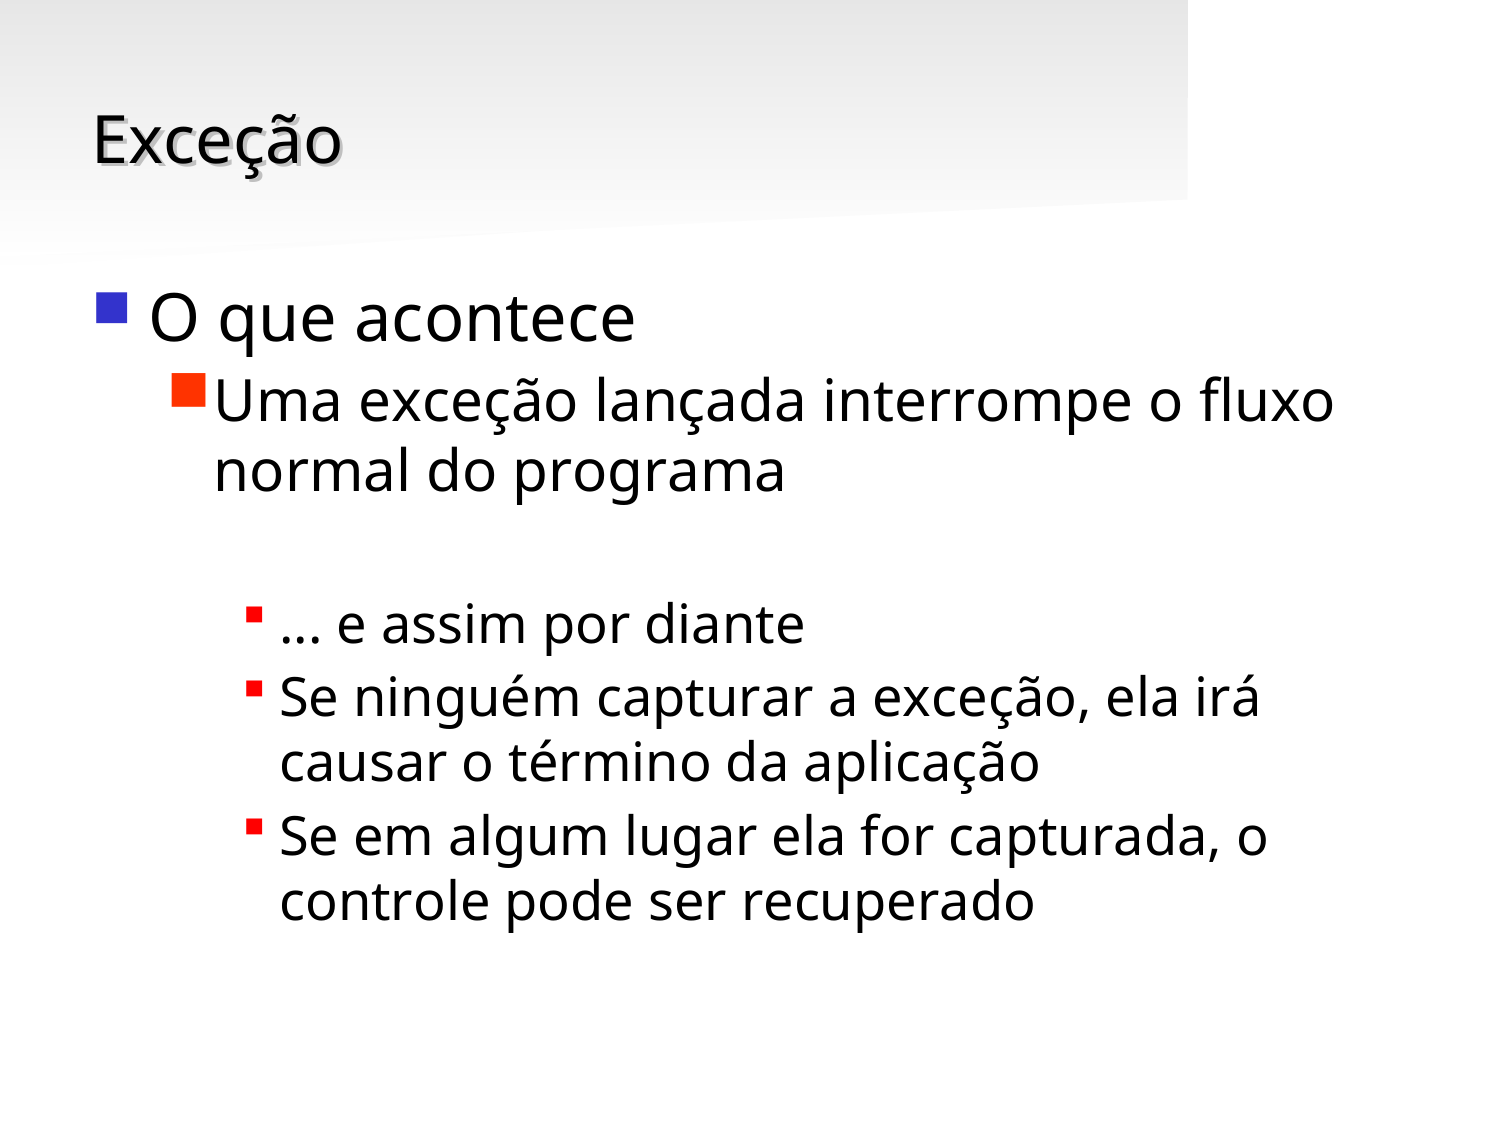

# Exceção
O que acontece
Uma exceção lançada interrompe o fluxo normal do programa
... e assim por diante
Se ninguém capturar a exceção, ela irá causar o término da aplicação
Se em algum lugar ela for capturada, o controle pode ser recuperado